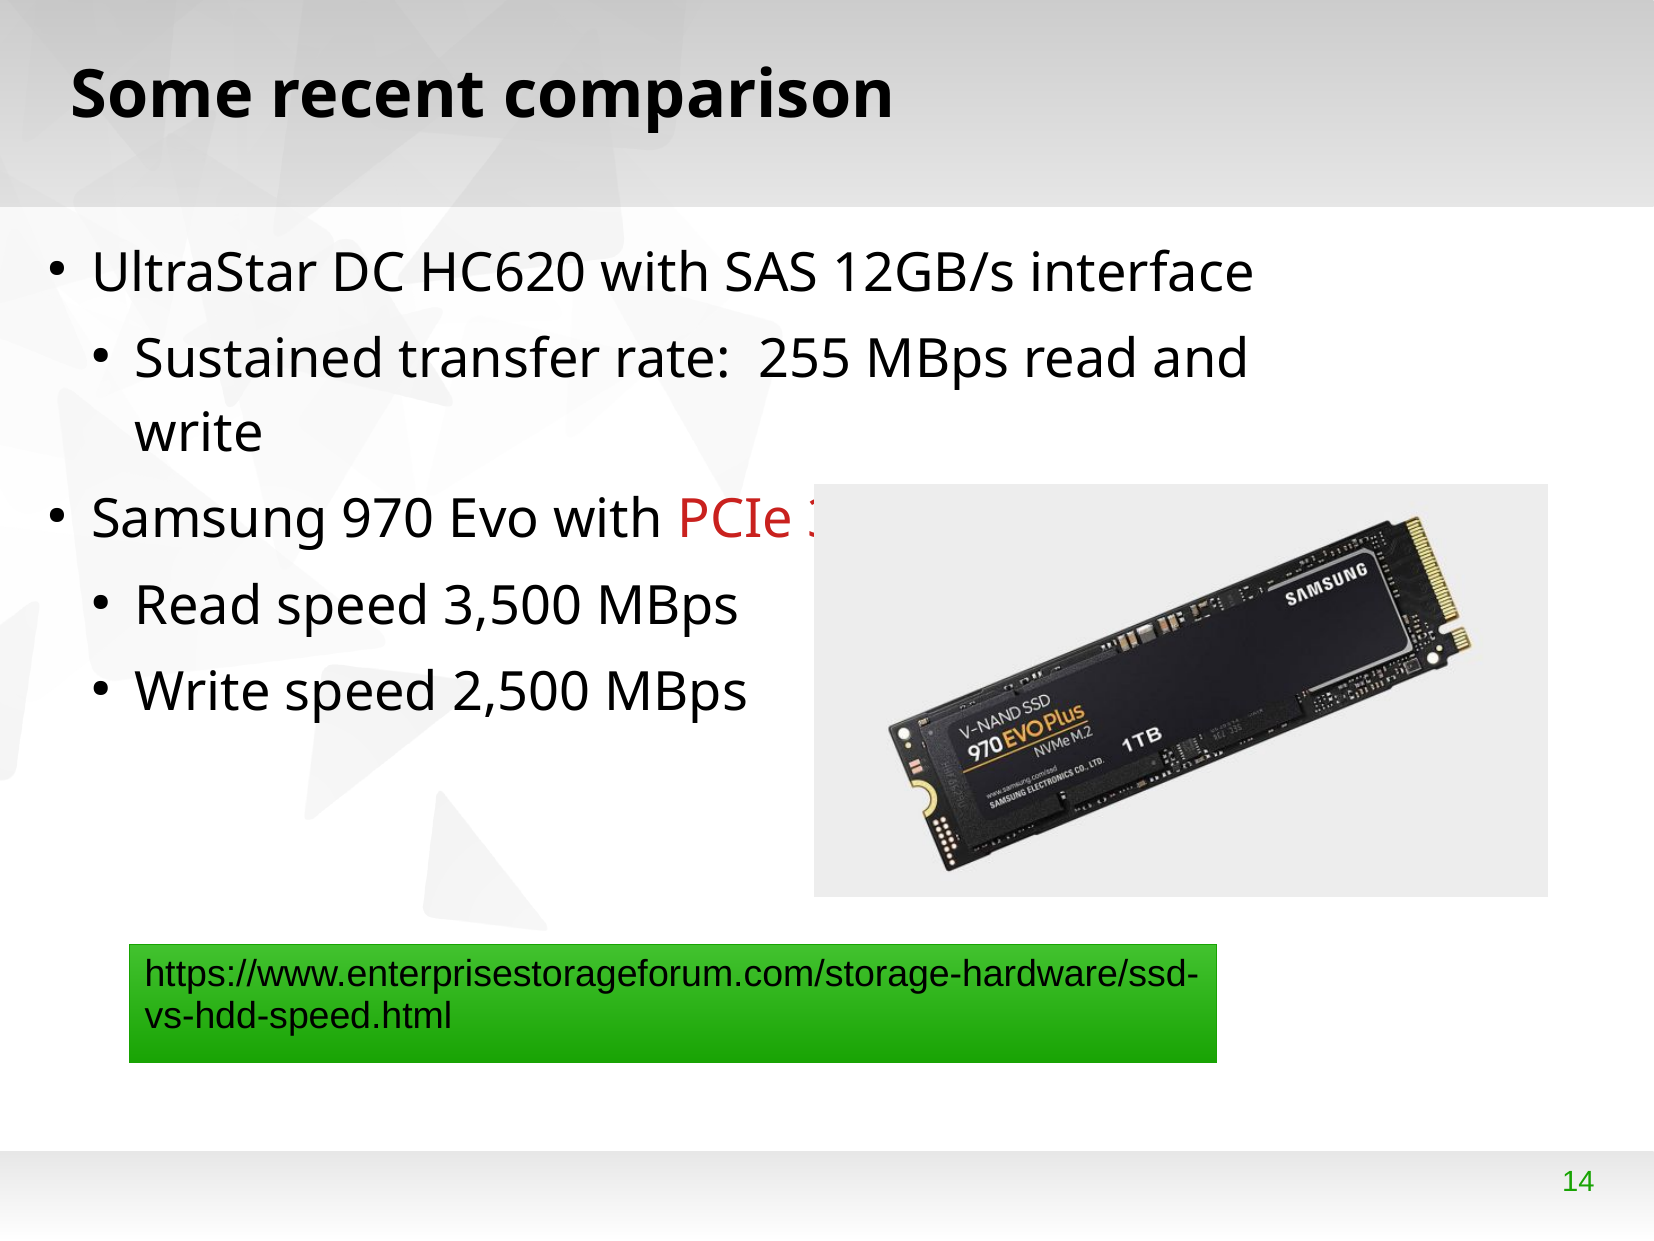

# Some recent comparison
UltraStar DC HC620 with SAS 12GB/s interface
Sustained transfer rate: 255 MBps read and write
Samsung 970 Evo with PCIe 3 interface
Read speed 3,500 MBps
Write speed 2,500 MBps
https://www.enterprisestorageforum.com/storage-hardware/ssd-vs-hdd-speed.html
14